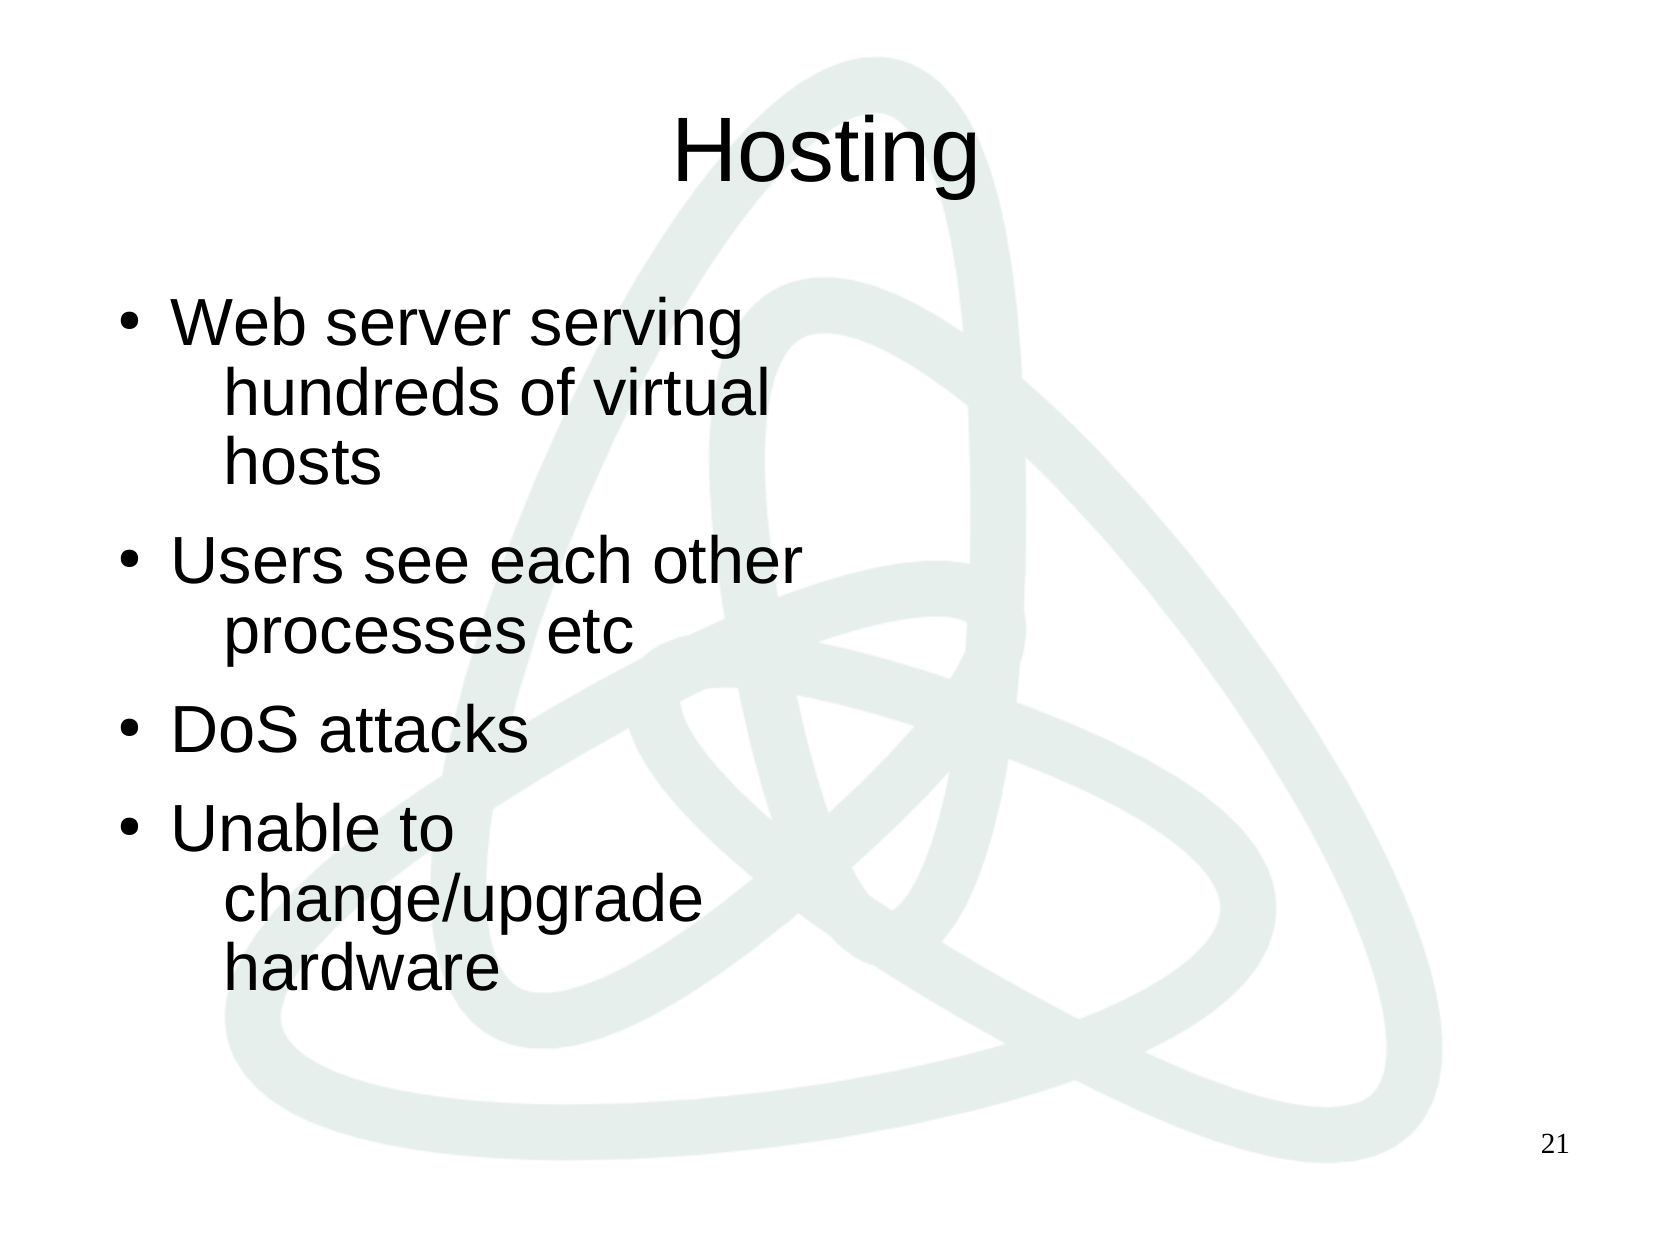

# Hosting
Web server serving hundreds of virtual hosts
Users see each other processes etc
DoS attacks
Unable to change/upgrade hardware